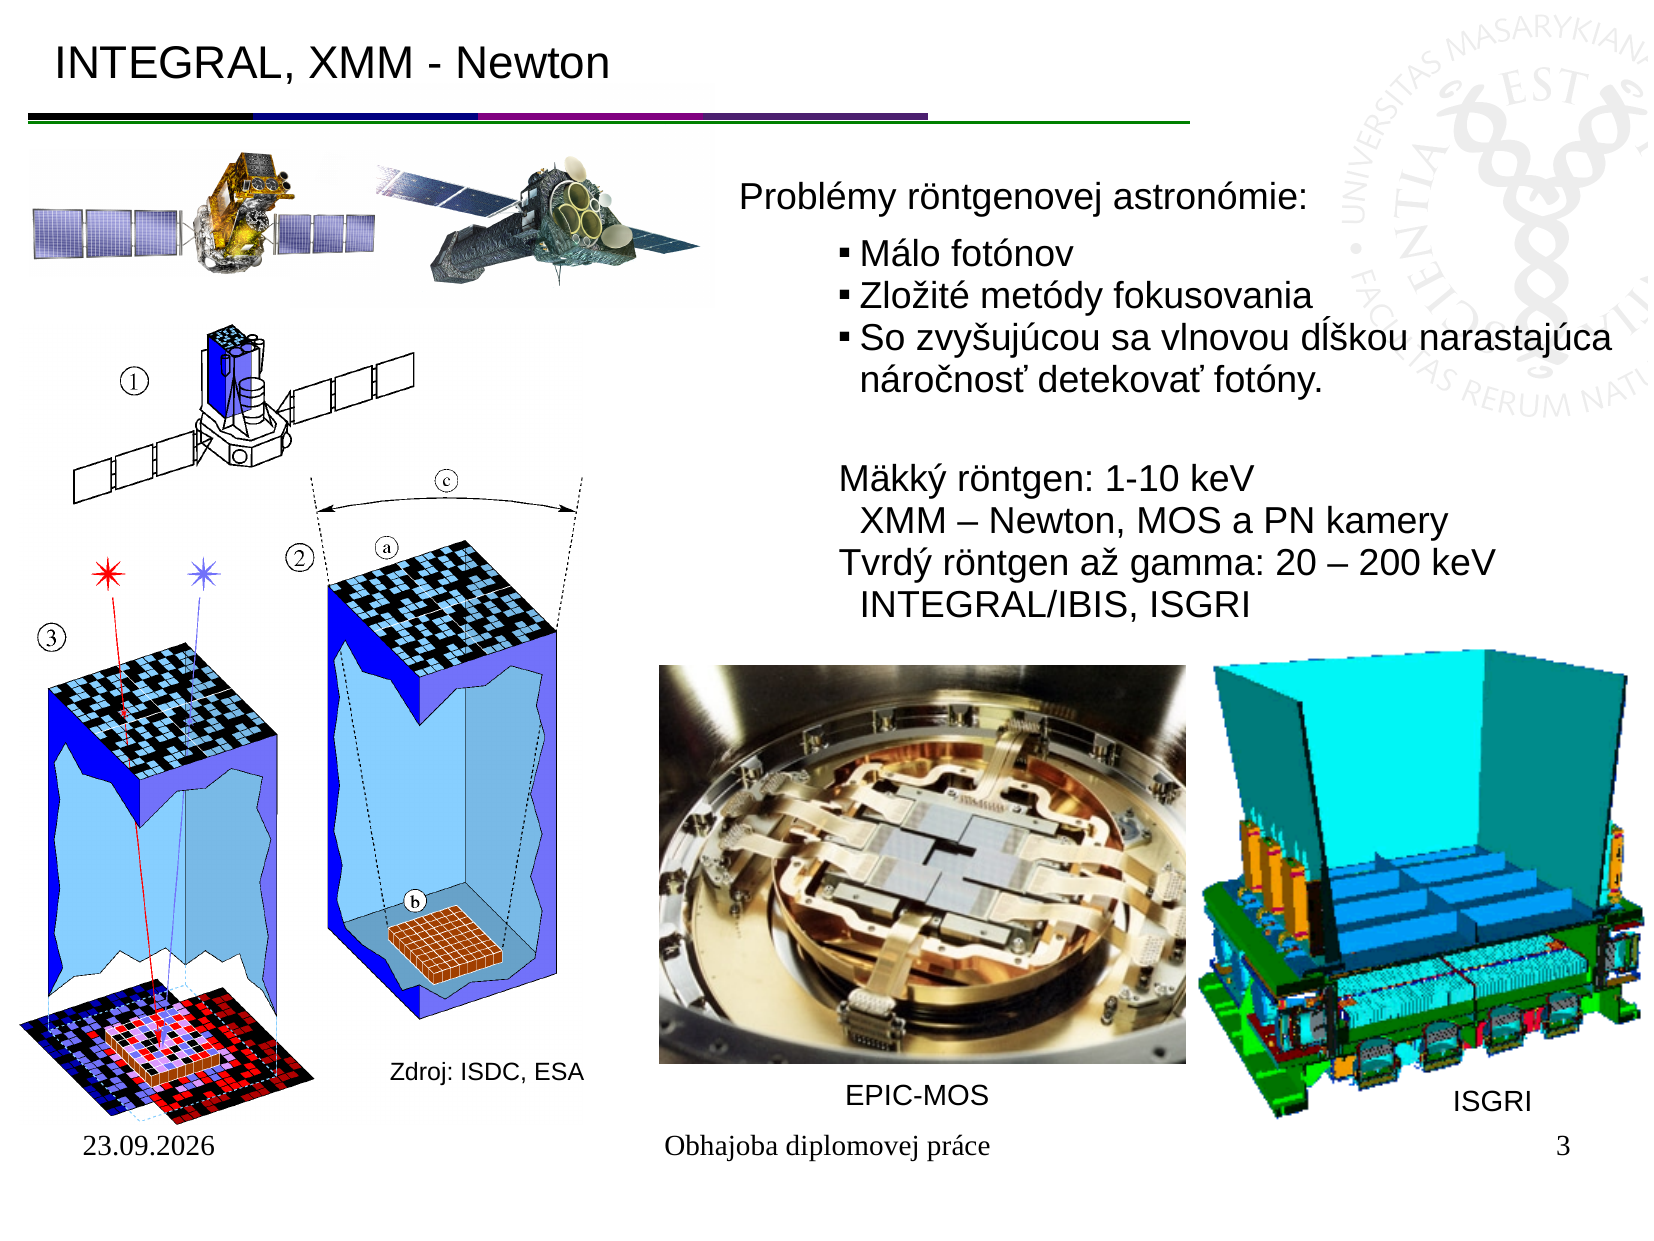

INTEGRAL, XMM - Newton
Problémy röntgenovej astronómie:
 Málo fotónov
 Zložité metódy fokusovania
 So zvyšujúcou sa vlnovou dĺškou narastajúca
 náročnosť detekovať fotóny.
Mäkký röntgen: 1-10 keV
 XMM – Newton, MOS a PN kamery
Tvrdý röntgen až gamma: 20 – 200 keV
 INTEGRAL/IBIS, ISGRI
Zdroj: ISDC, ESA
EPIC-MOS
ISGRI
Obhajoba diplomovej práce
3